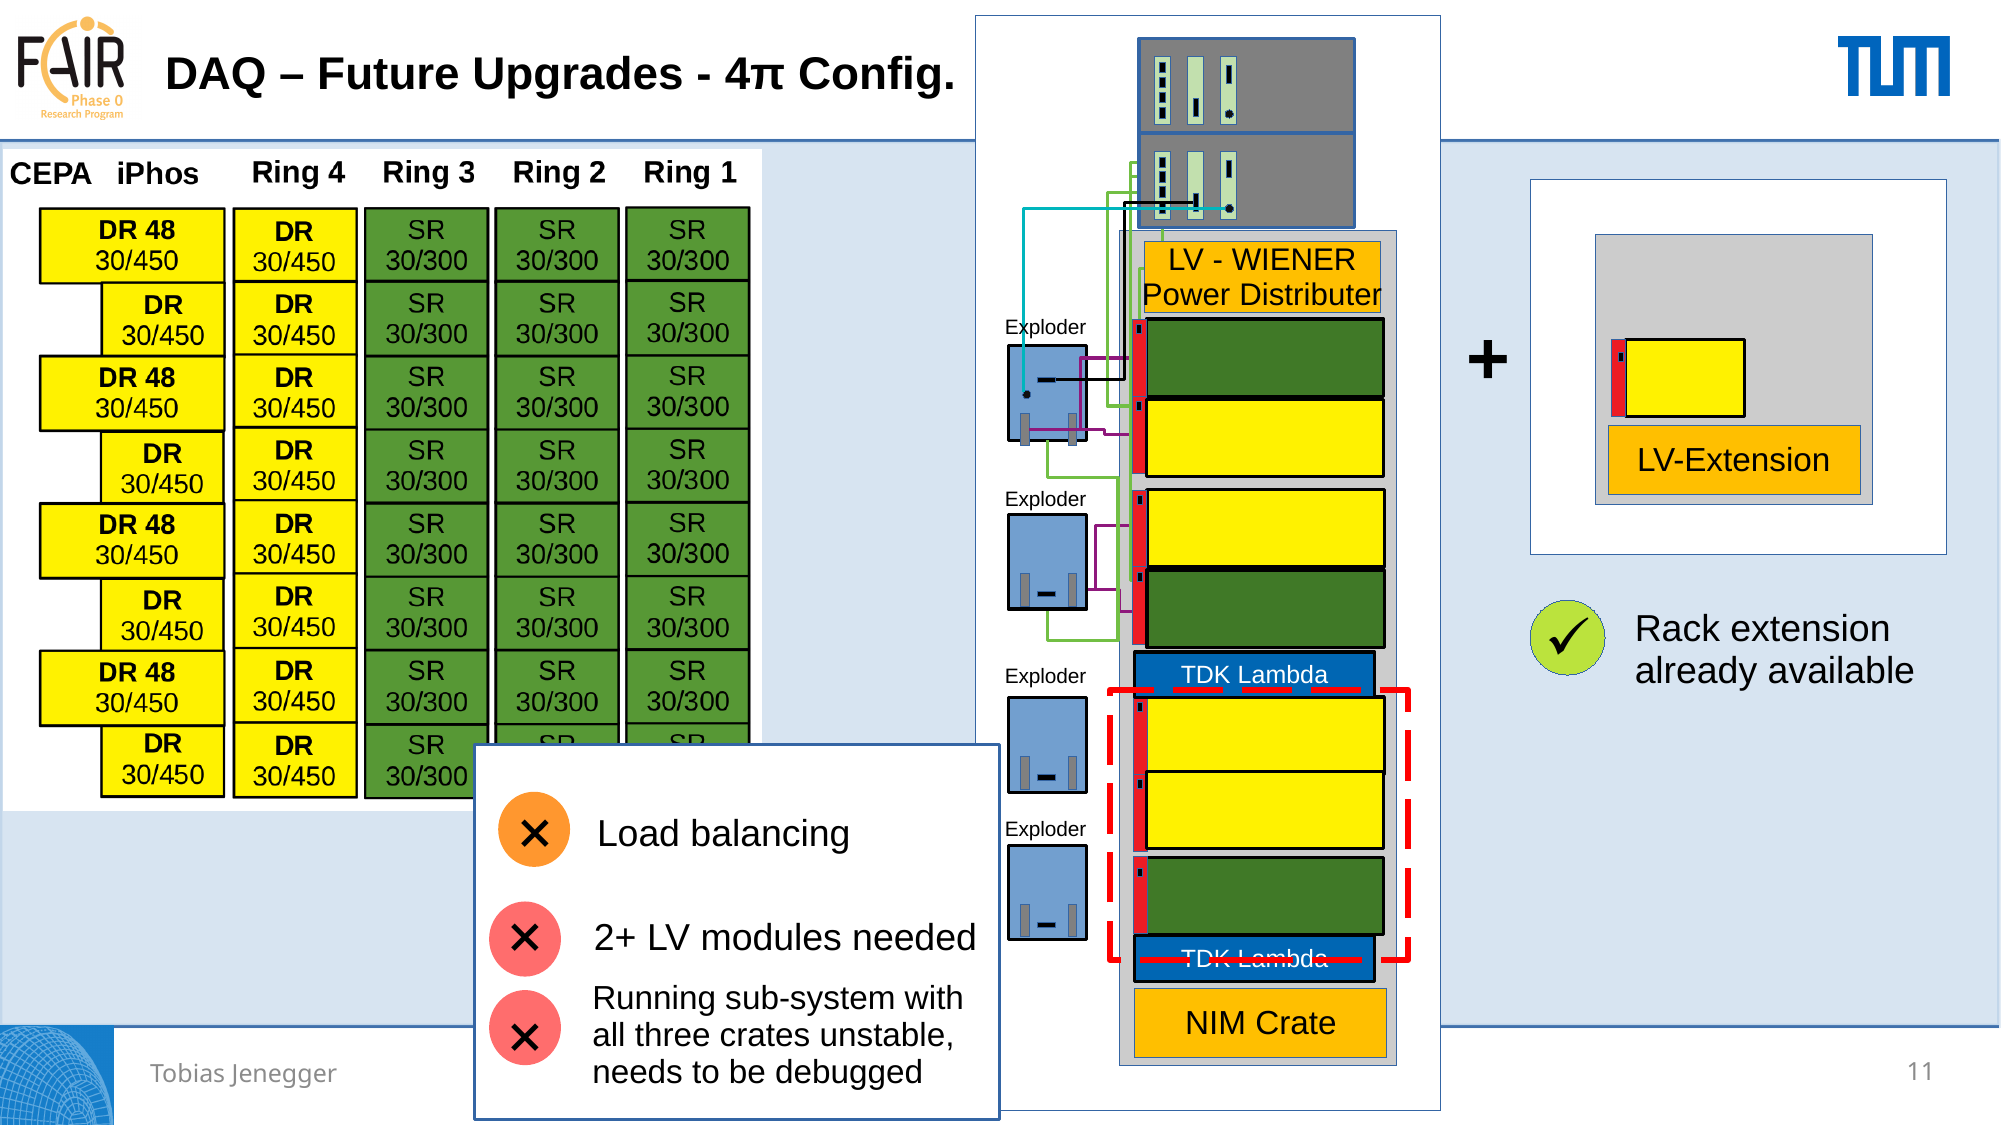

DAQ – Future Upgrades - 4π Config.
LV - WIENER
Power Distributer
Exploder
+
LV-Extension
Exploder
Rack extension already available

TDK Lambda
Exploder
˟
Load balancing
˟
2+ LV modules needed
Running sub-system with all three crates unstable,
needs to be debugged
˟
Exploder
TDK Lambda
NIM Crate
11